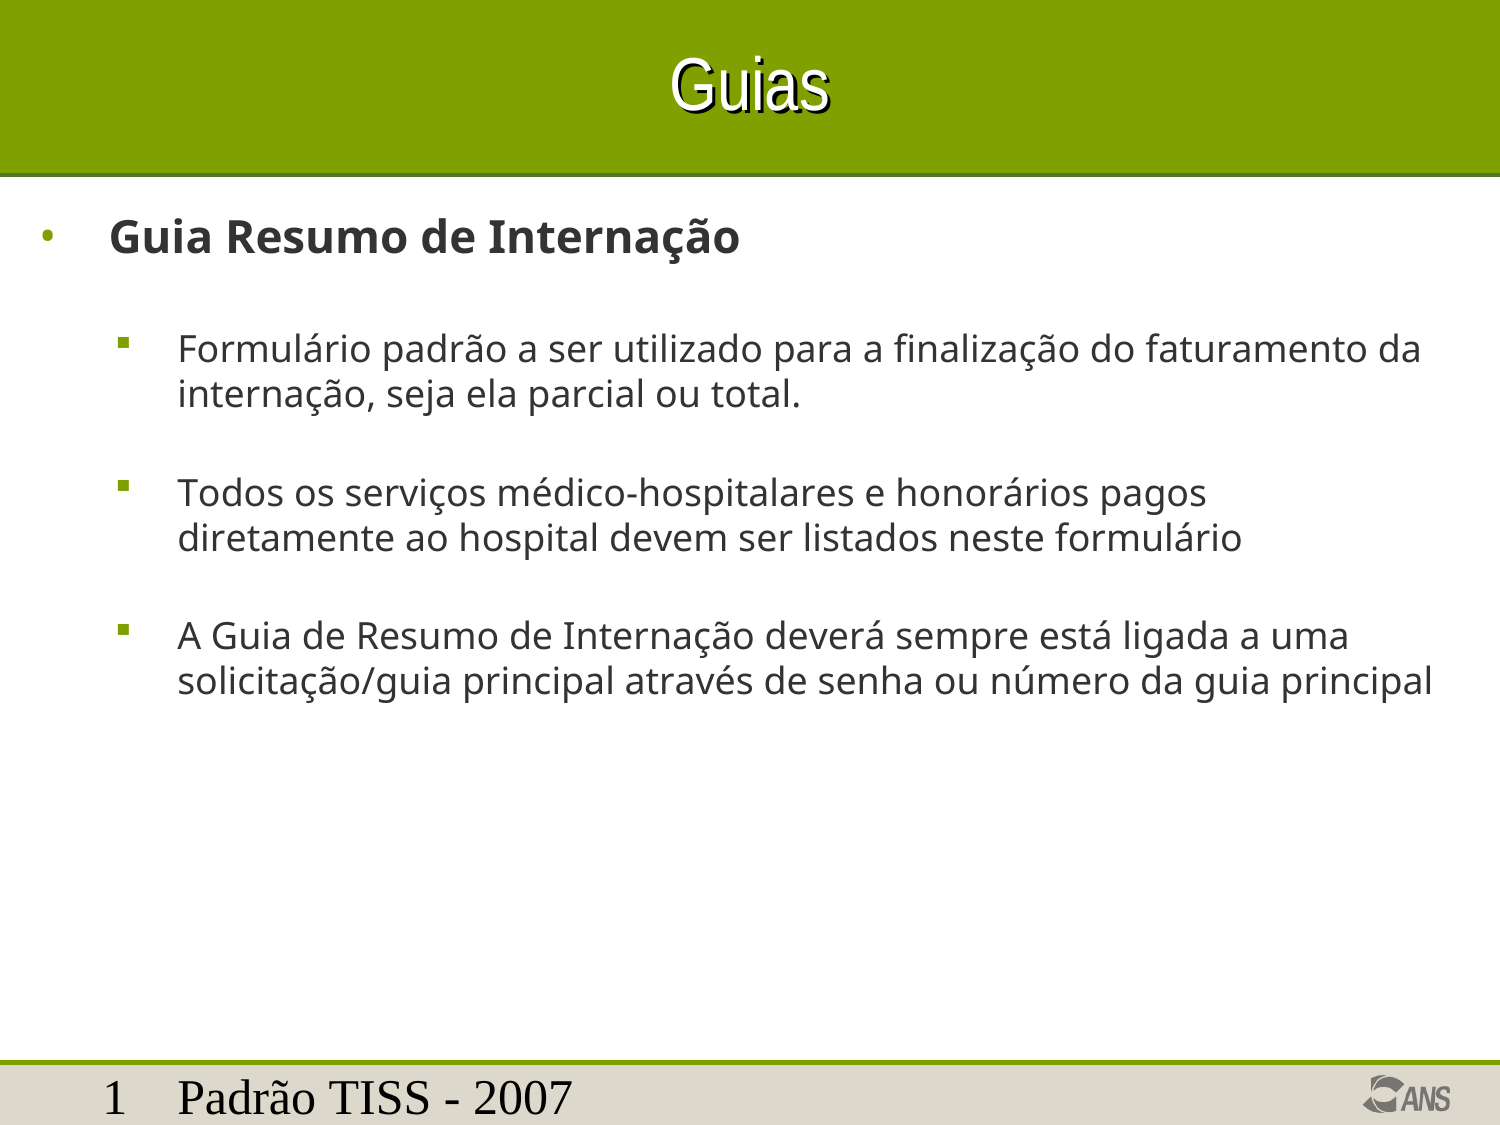

# Guias
Guia Resumo de Internação
Formulário padrão a ser utilizado para a finalização do faturamento da internação, seja ela parcial ou total.
Todos os serviços médico-hospitalares e honorários pagos diretamente ao hospital devem ser listados neste formulário
A Guia de Resumo de Internação deverá sempre está ligada a uma solicitação/guia principal através de senha ou número da guia principal
12
Padrão TISS - 2007